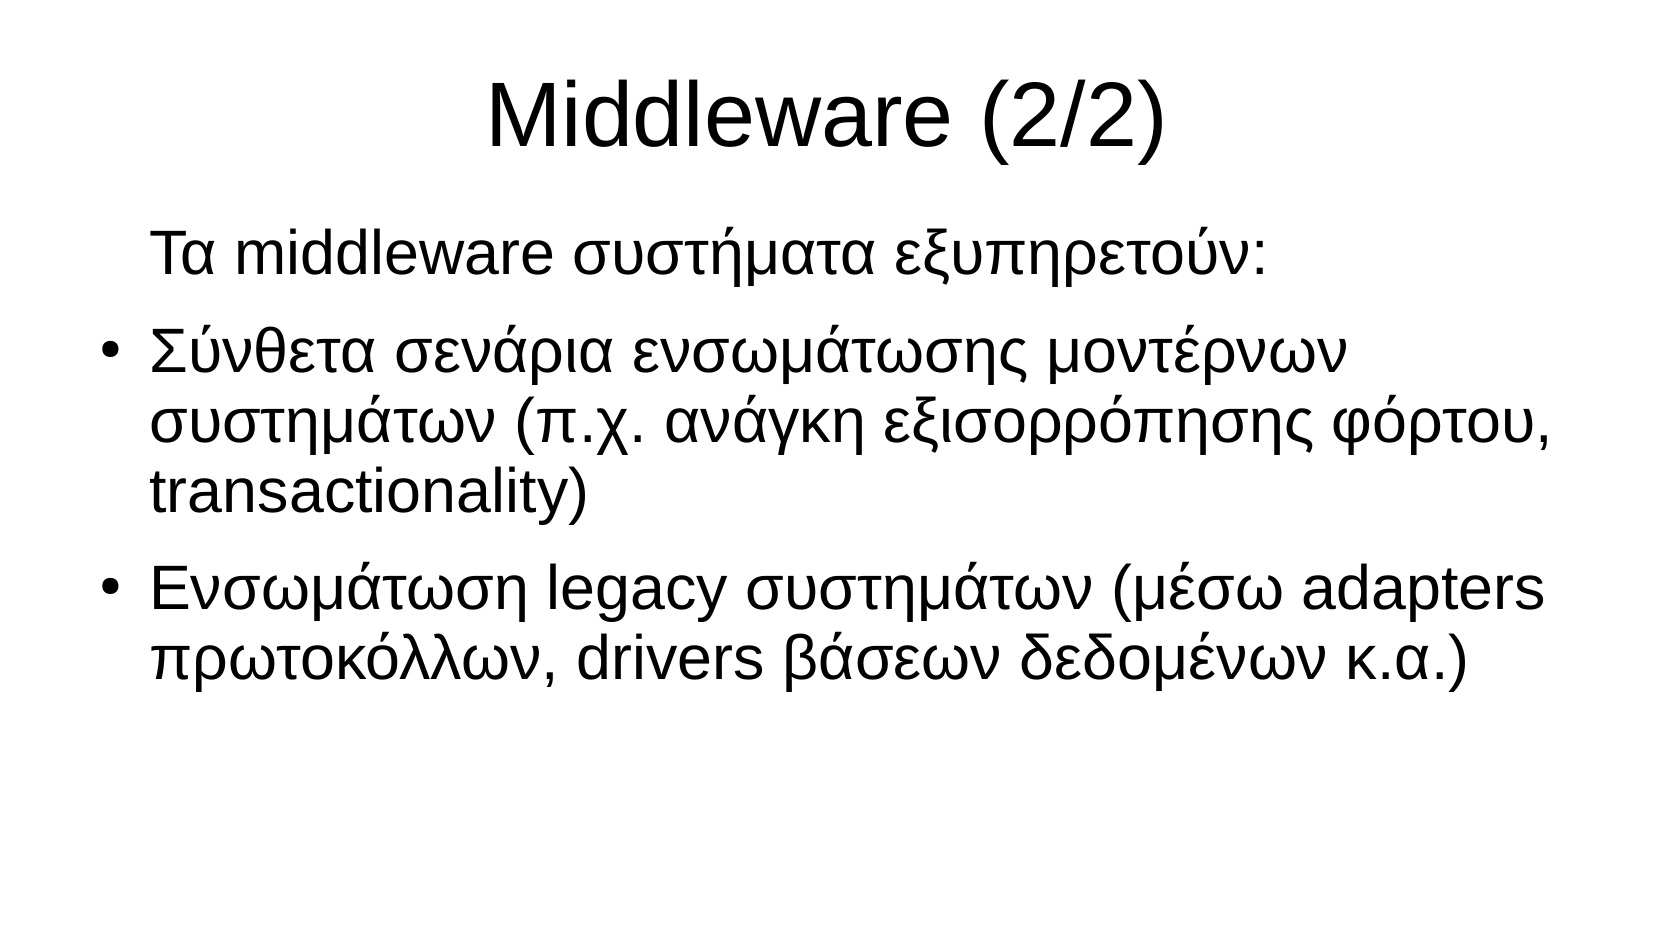

# Middleware (2/2)
Τα middleware συστήματα εξυπηρετούν:
Σύνθετα σενάρια ενσωμάτωσης μοντέρνων συστημάτων (π.χ. ανάγκη εξισορρόπησης φόρτου, transactionality)
Ενσωμάτωση legacy συστημάτων (μέσω adapters πρωτοκόλλων, drivers βάσεων δεδομένων κ.α.)